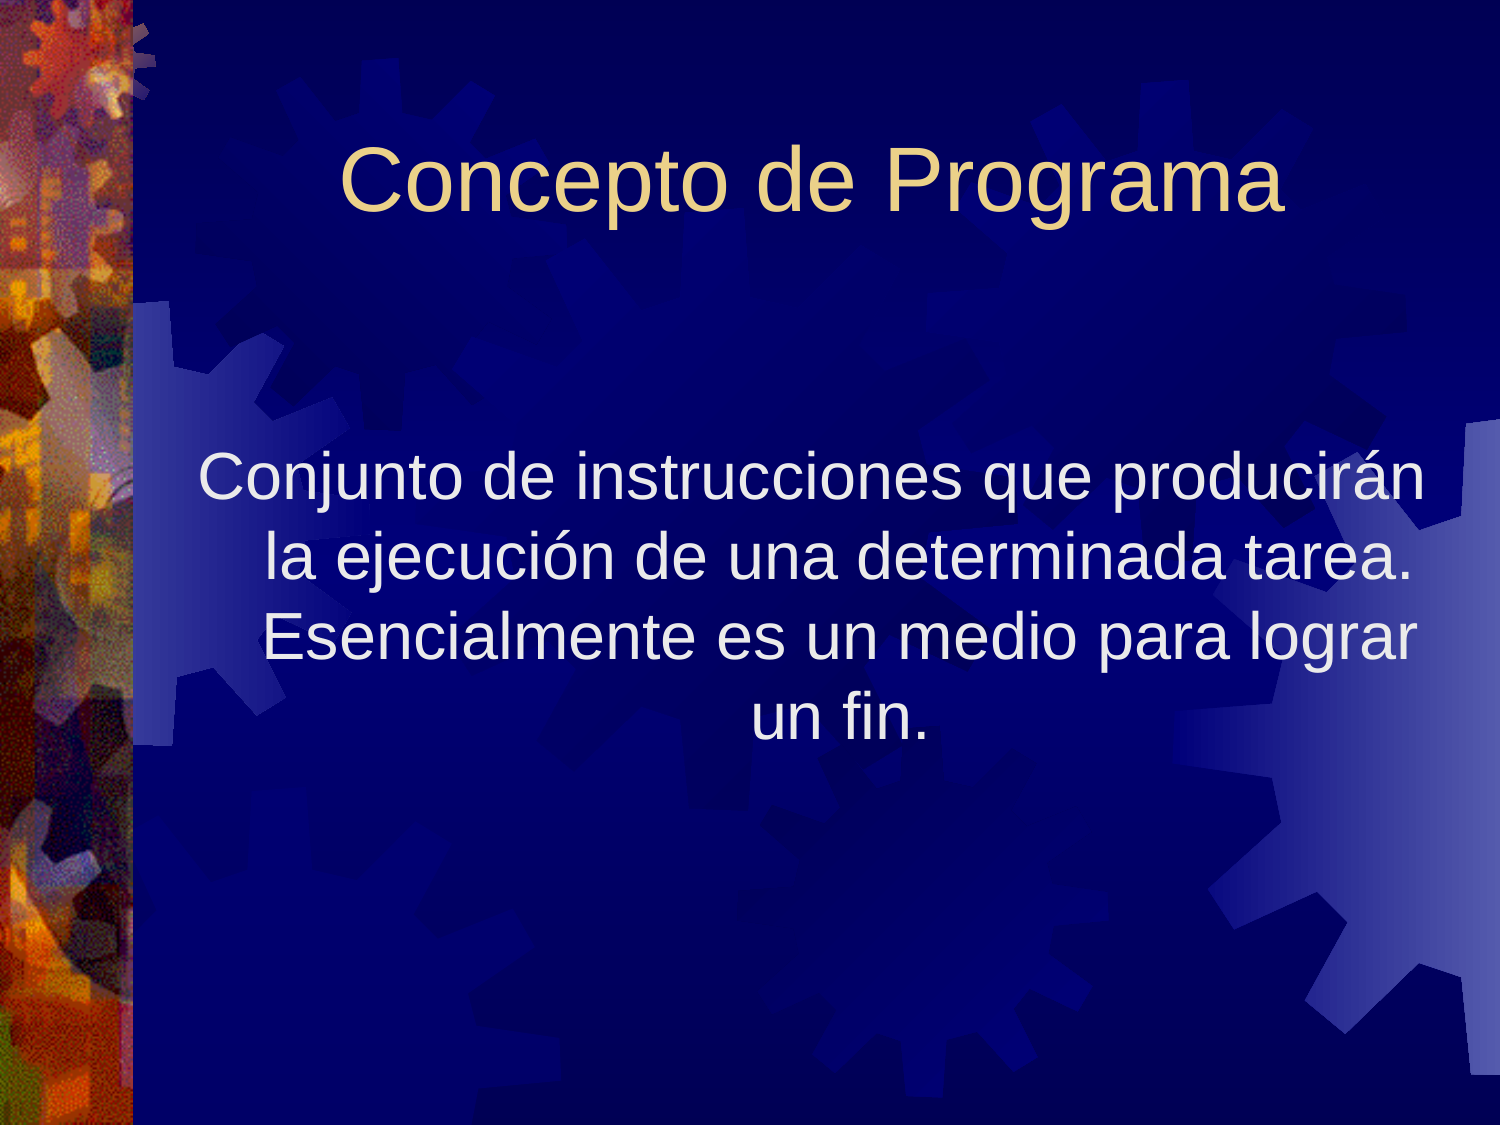

# Concepto de Programa
Conjunto de instrucciones que producirán la ejecución de una determinada tarea. Esencialmente es un medio para lograr un fin.